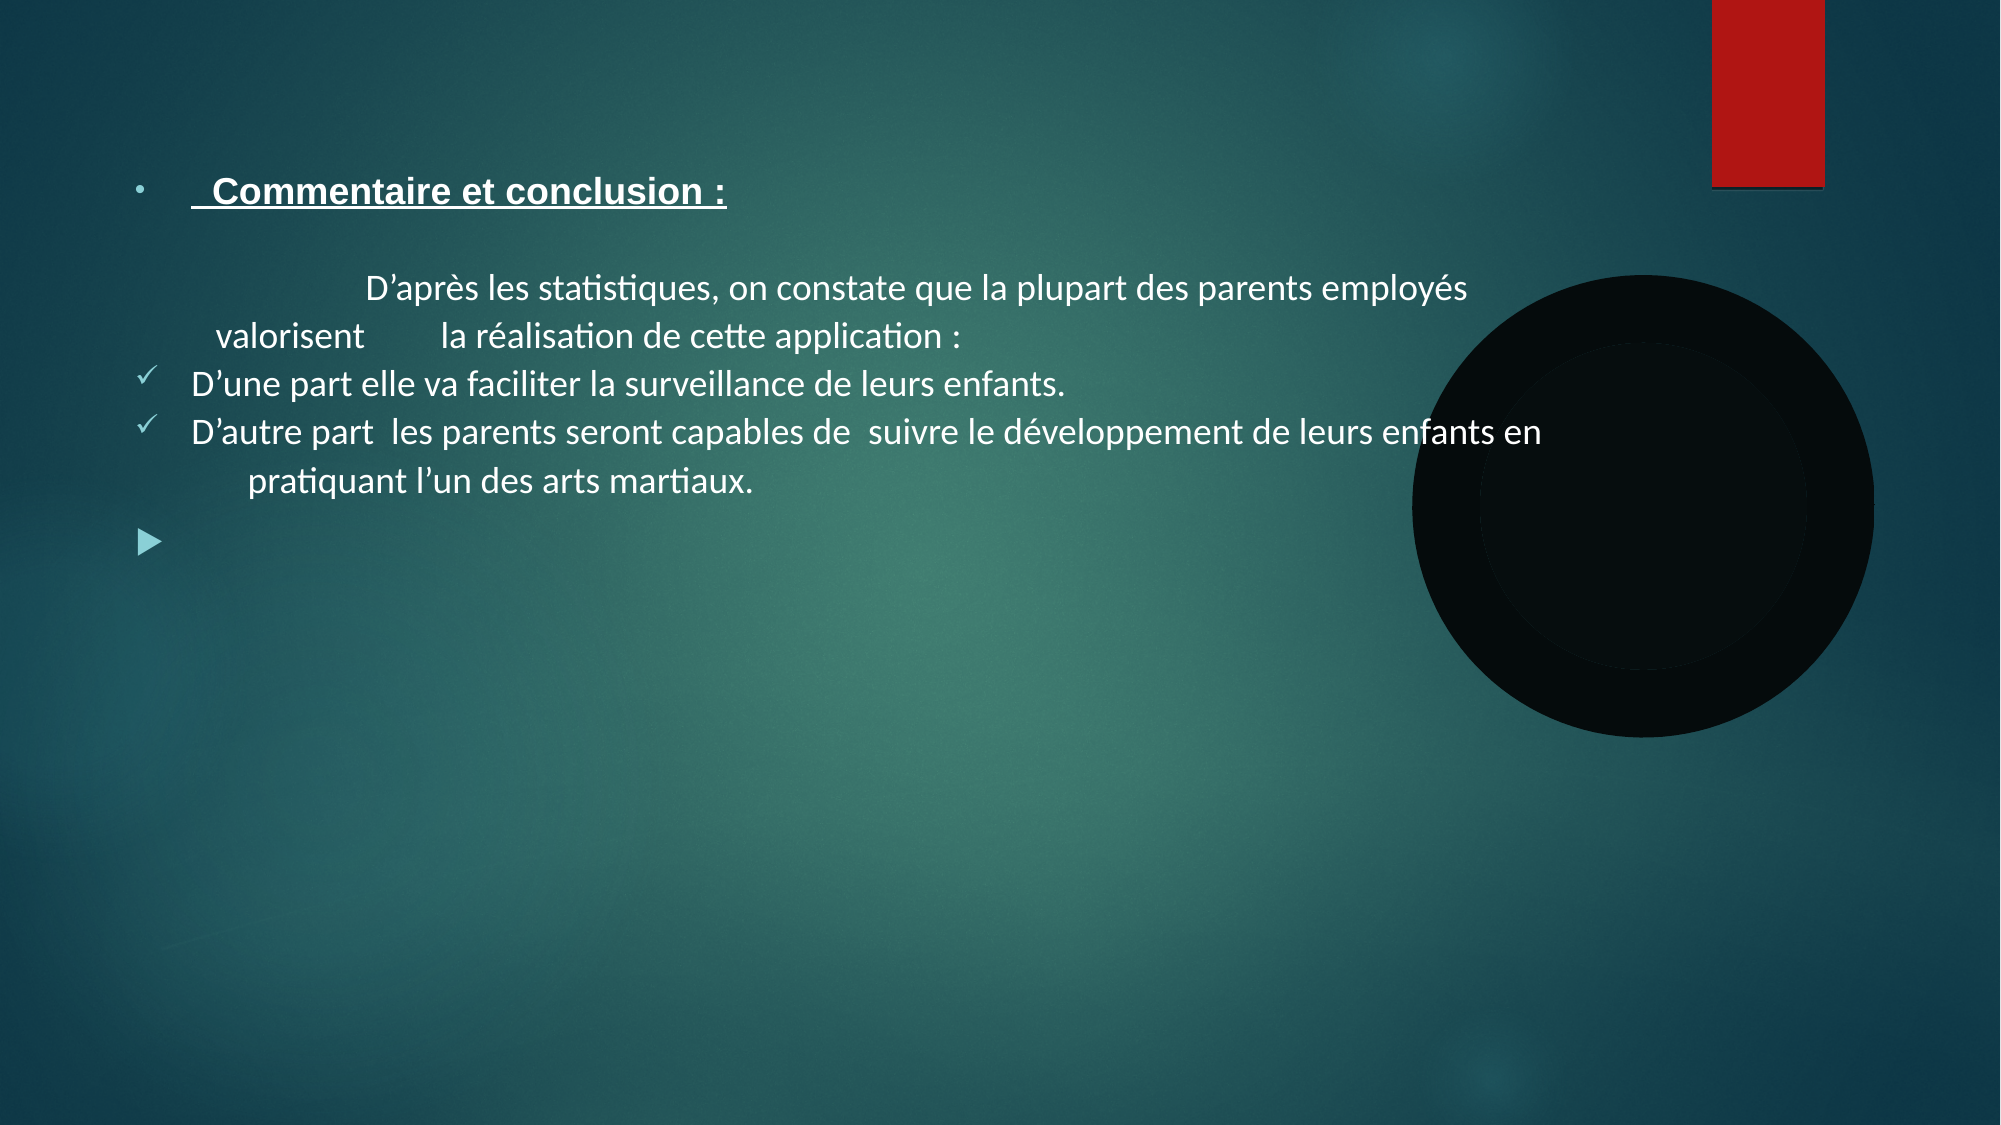

# Commentaire et conclusion :
		D’après les statistiques, on constate que la plupart des parents employés valorisent 	la réalisation de cette application :
D’une part elle va faciliter la surveillance de leurs enfants.
D’autre part les parents seront capables de suivre le développement de leurs enfants en pratiquant l’un des arts martiaux.